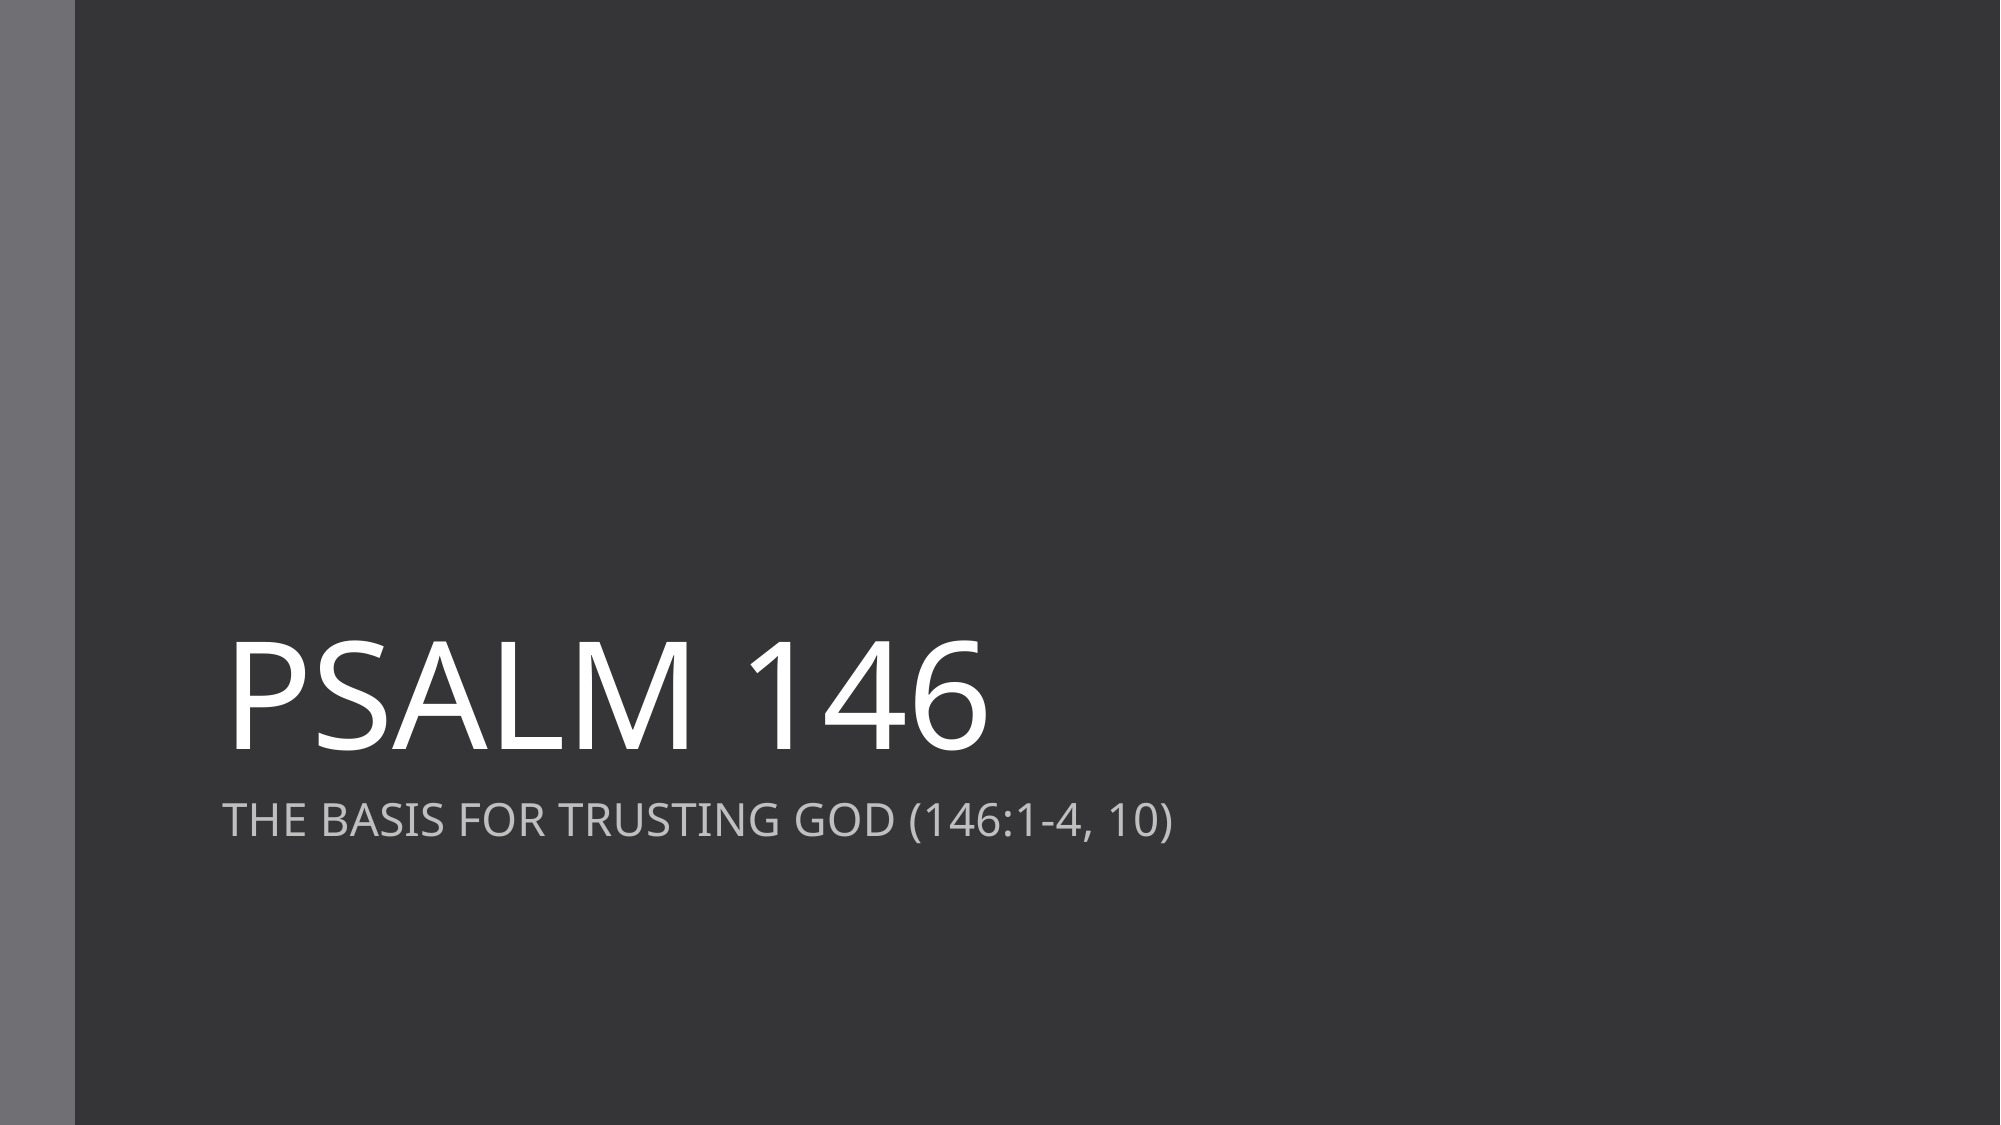

# PSALM 146
THE BASIS FOR TRUSTING GOD (146:1-4, 10)